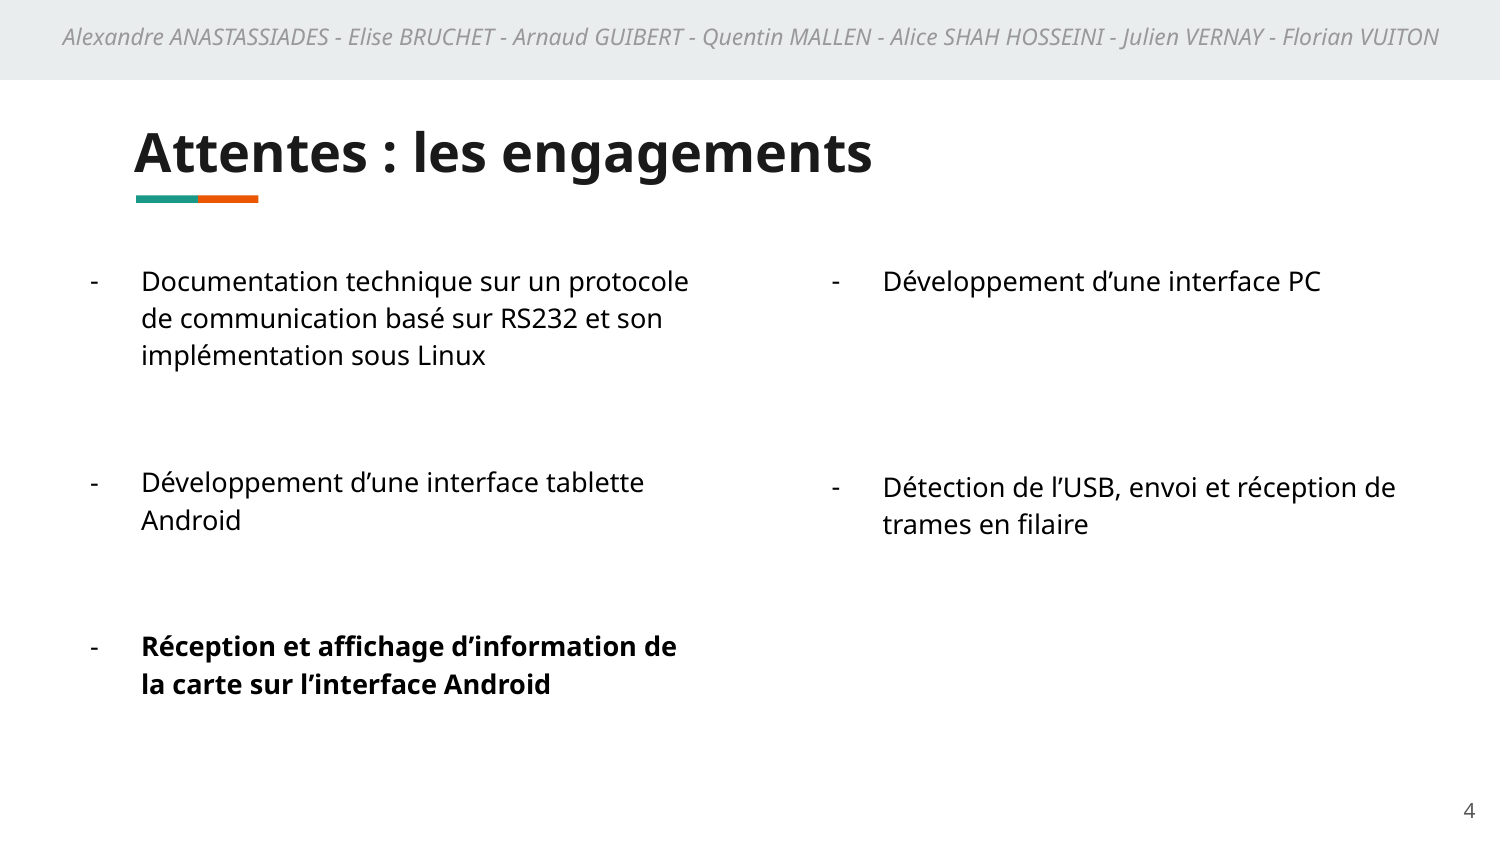

Alexandre ANASTASSIADES - Elise BRUCHET - Arnaud GUIBERT - Quentin MALLEN - Alice SHAH HOSSEINI - Julien VERNAY - Florian VUITON
# Attentes : les engagements
Documentation technique sur un protocole de communication basé sur RS232 et son implémentation sous Linux
Développement d’une interface tablette Android
Réception et affichage d’information de la carte sur l’interface Android
Développement d’une interface PC
Détection de l’USB, envoi et réception de trames en filaire